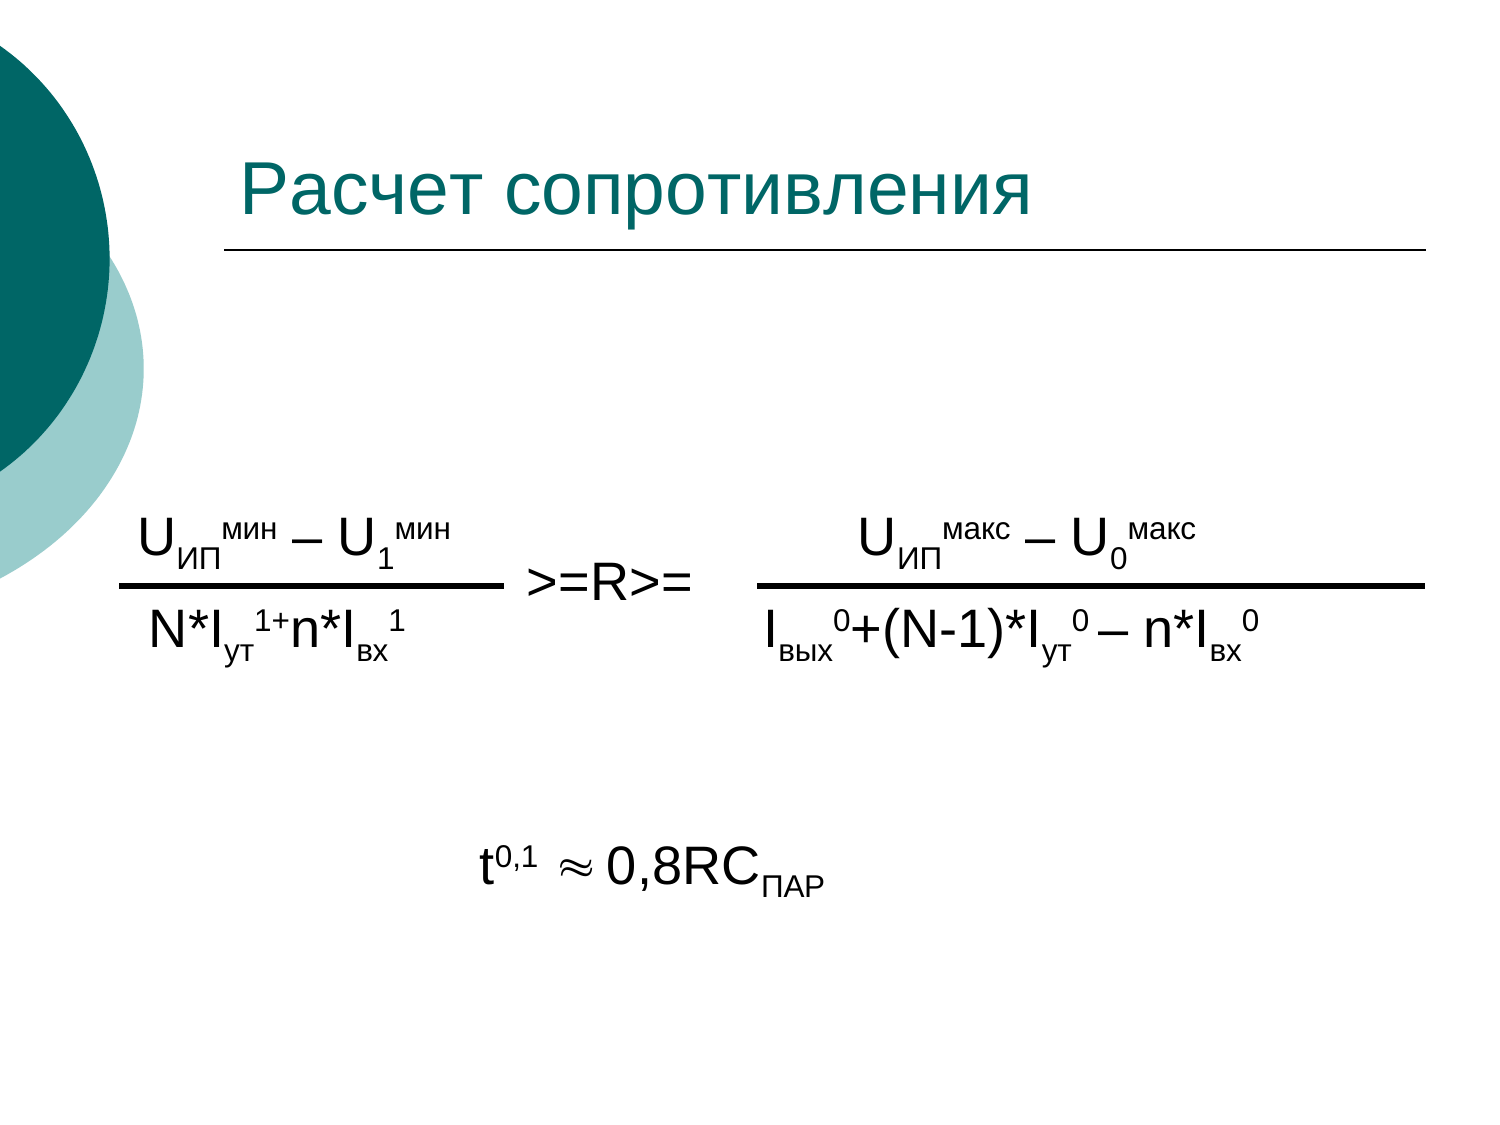

# Расчет сопротивления
UИПмин – U1мин
UИПмакс – U0макс
>=R>=
N*Iут1+n*Iвх1
Iвых0+(N-1)*Iут0 – n*Iвх0
t0,1  0,8RCПАР